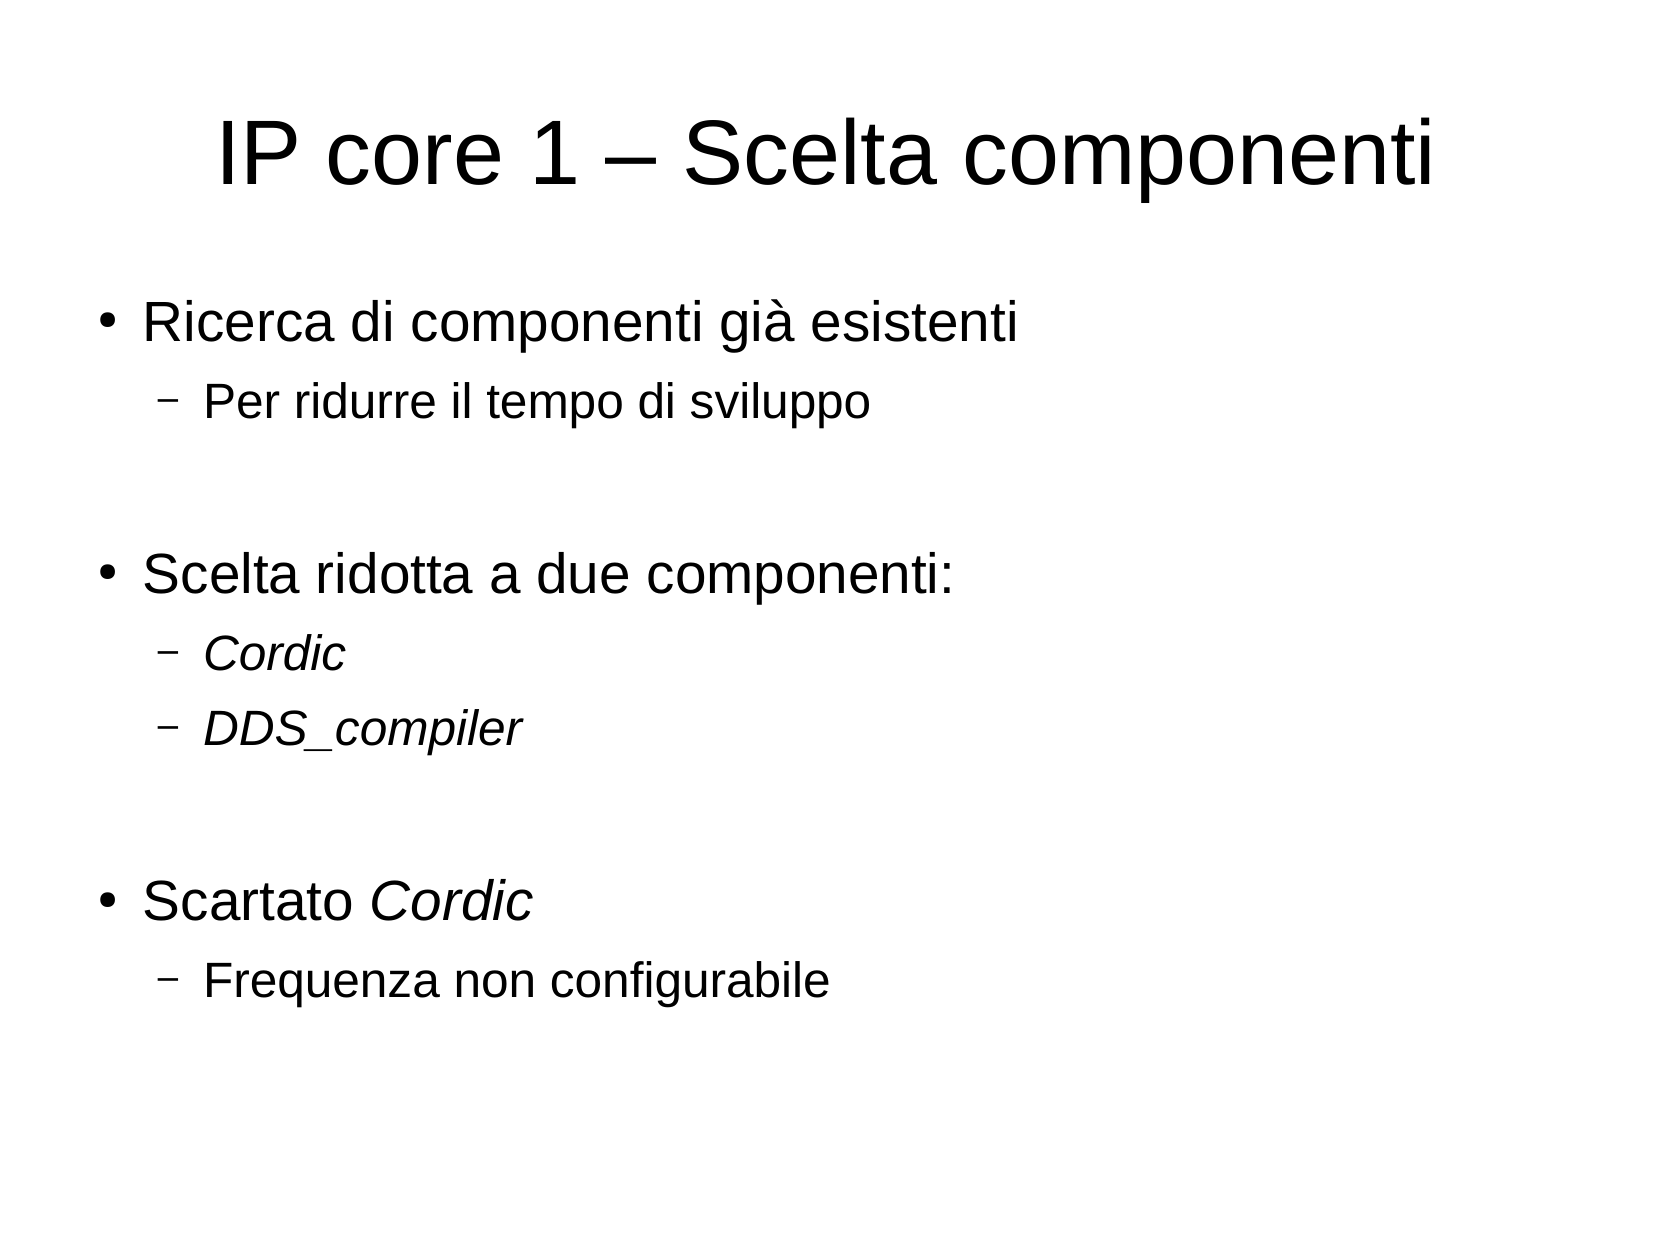

# IP core 1 – Scelta componenti
Ricerca di componenti già esistenti
Per ridurre il tempo di sviluppo
Scelta ridotta a due componenti:
Cordic
DDS_compiler
Scartato Cordic
Frequenza non configurabile